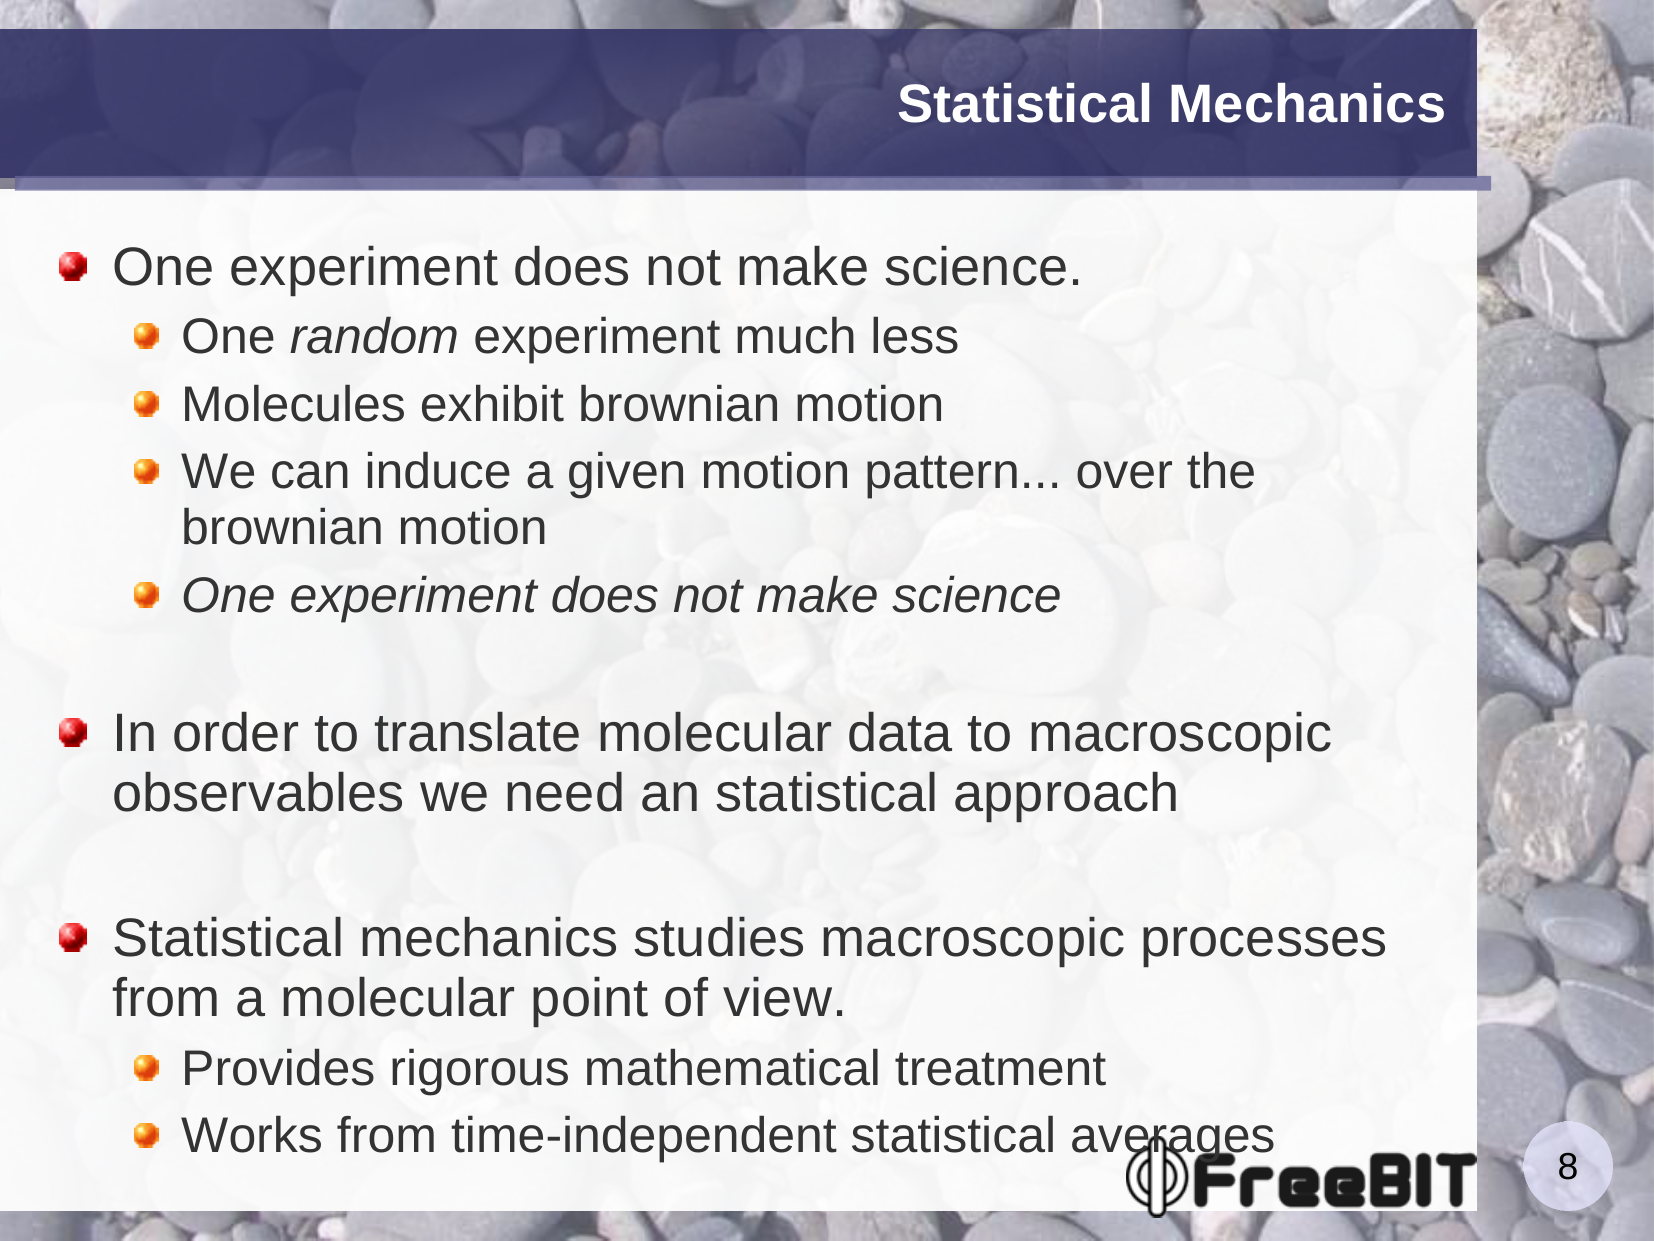

# Statistical Mechanics
One experiment does not make science.
One random experiment much less
Molecules exhibit brownian motion
We can induce a given motion pattern... over the brownian motion
One experiment does not make science
In order to translate molecular data to macroscopic observables we need an statistical approach
Statistical mechanics studies macroscopic processes from a molecular point of view.
Provides rigorous mathematical treatment
Works from time-independent statistical averages